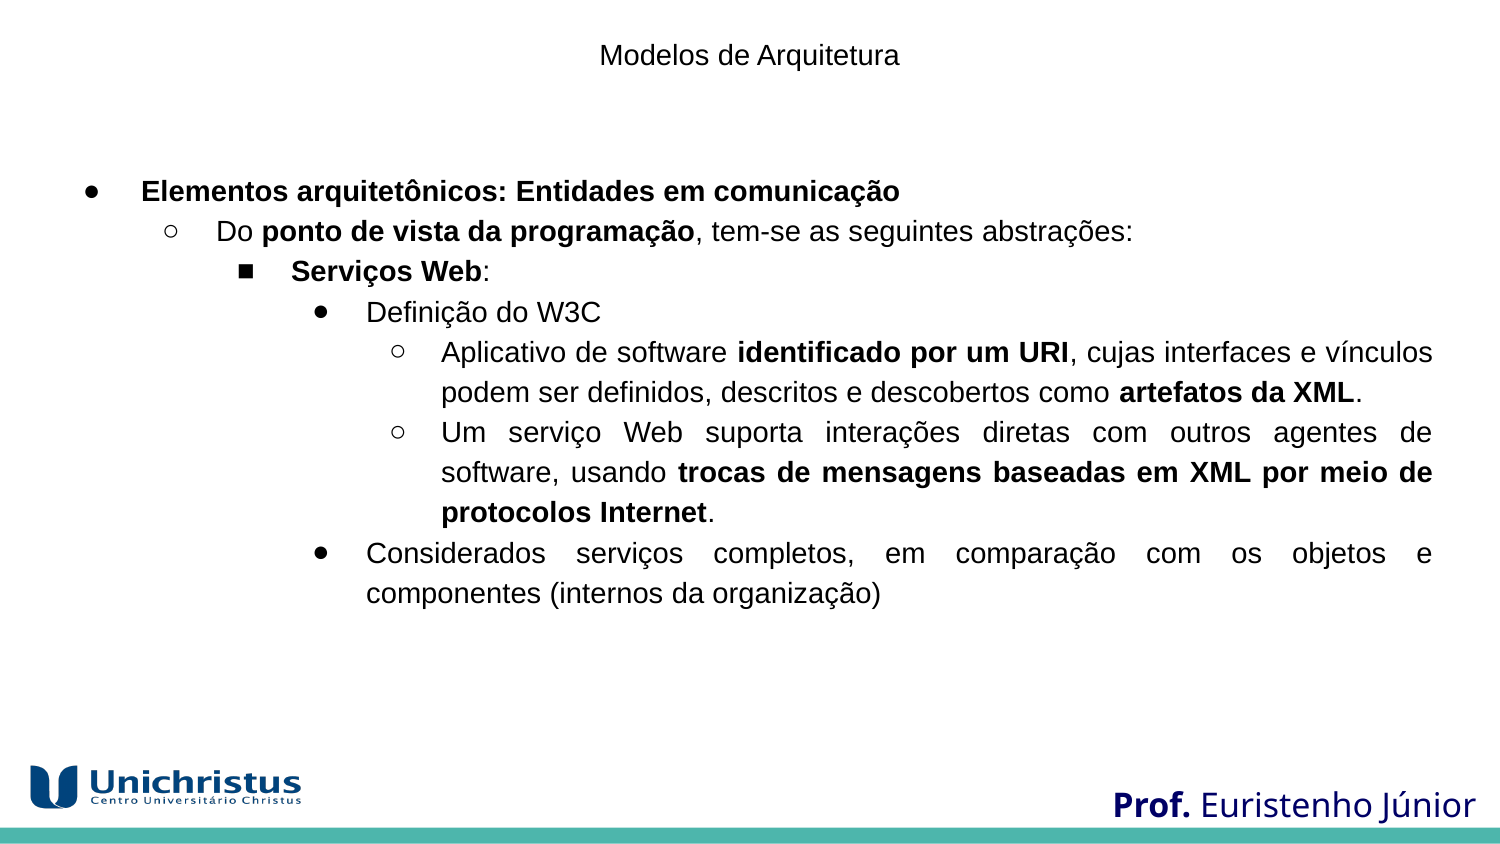

# Modelos de Arquitetura
Elementos arquitetônicos: Entidades em comunicação
Do ponto de vista da programação, tem-se as seguintes abstrações:
Serviços Web:
Definição do W3C
Aplicativo de software identificado por um URI, cujas interfaces e vínculos podem ser definidos, descritos e descobertos como artefatos da XML.
Um serviço Web suporta interações diretas com outros agentes de software, usando trocas de mensagens baseadas em XML por meio de protocolos Internet.
Considerados serviços completos, em comparação com os objetos e componentes (internos da organização)
Prof. Euristenho Júnior